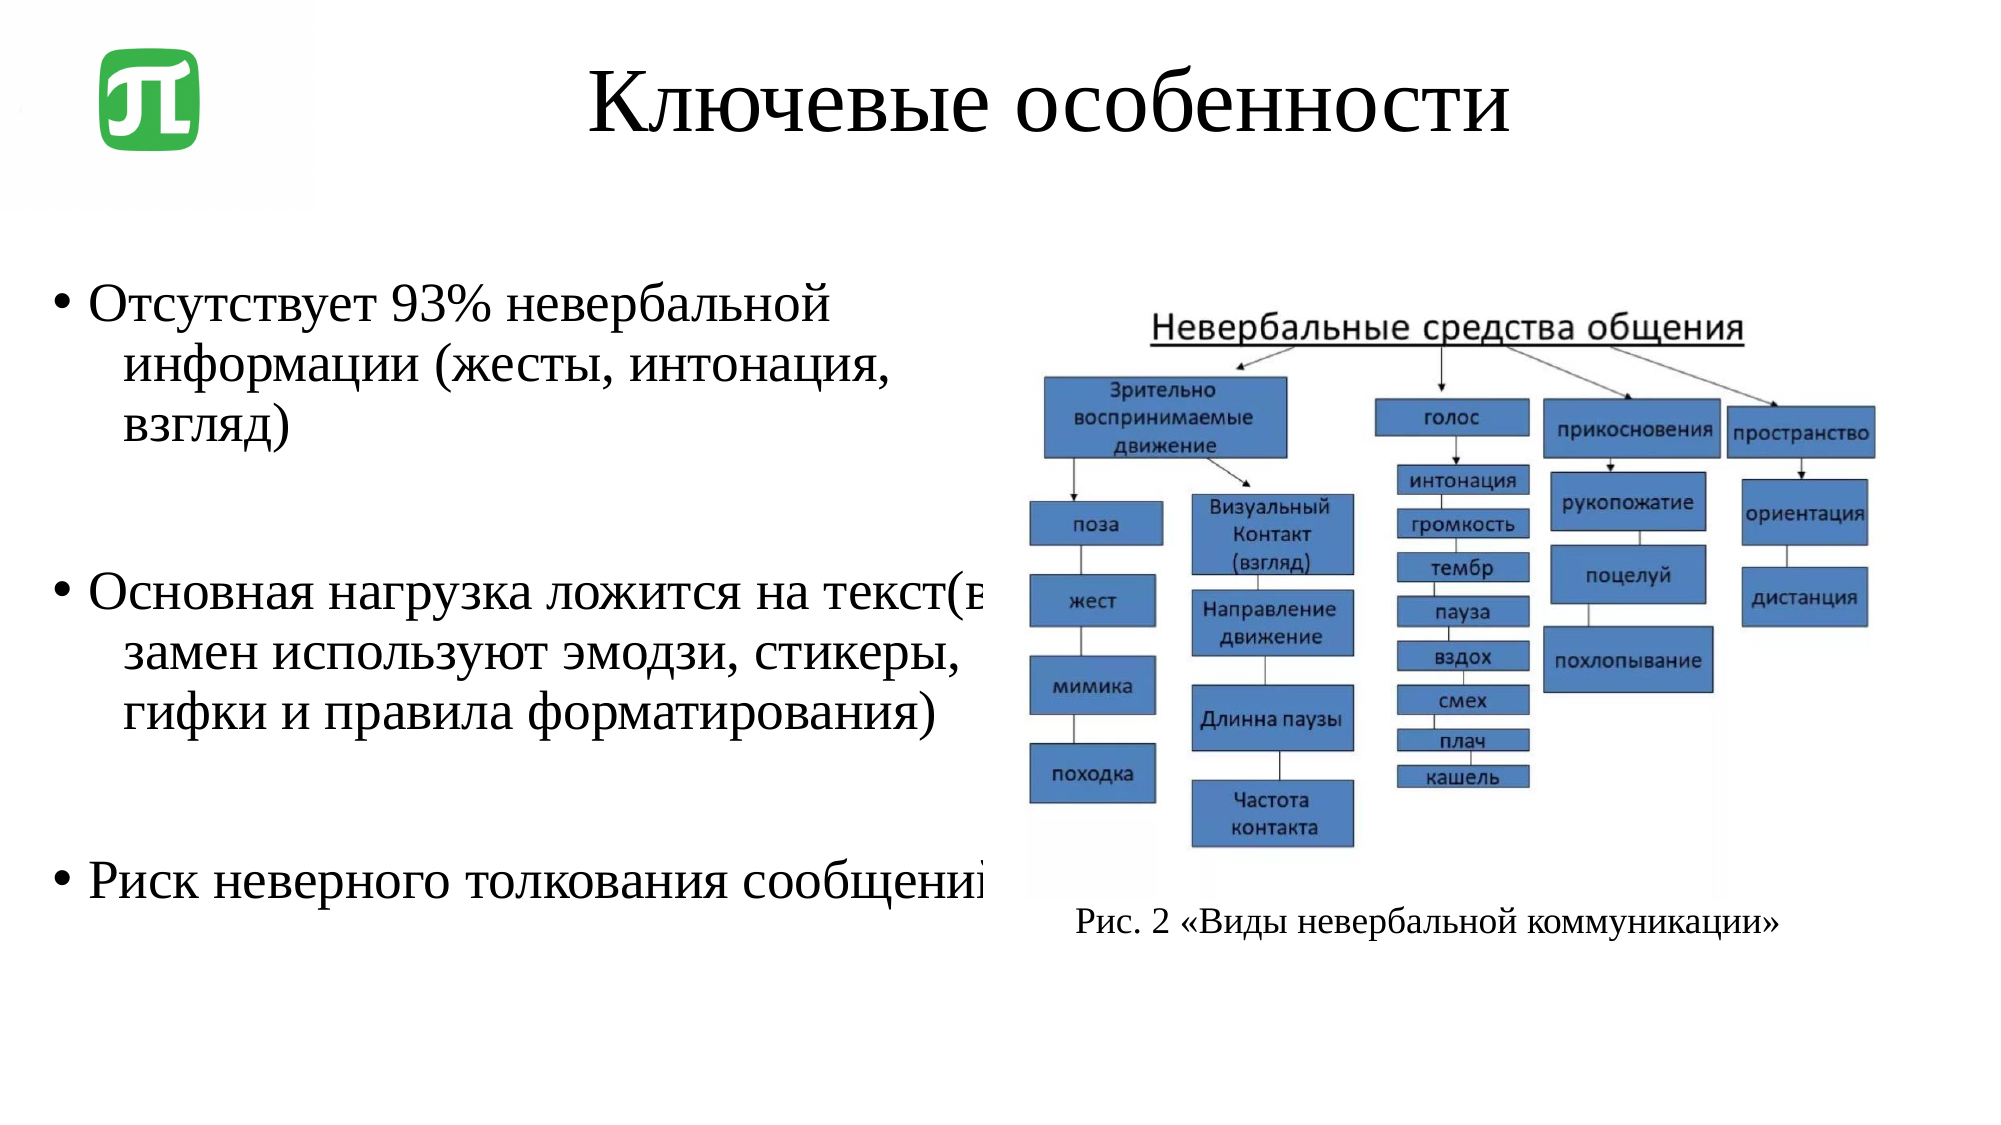

# Ключевые особенности
Отсутствует 93% невербальной информации (жесты, интонация, взгляд)
Основная нагрузка ложится на текст(в замен используют эмодзи, стикеры, гифки и правила форматирования)
Риск неверного толкования сообщений
 Рис. 2 «Виды невербальной коммуникации»